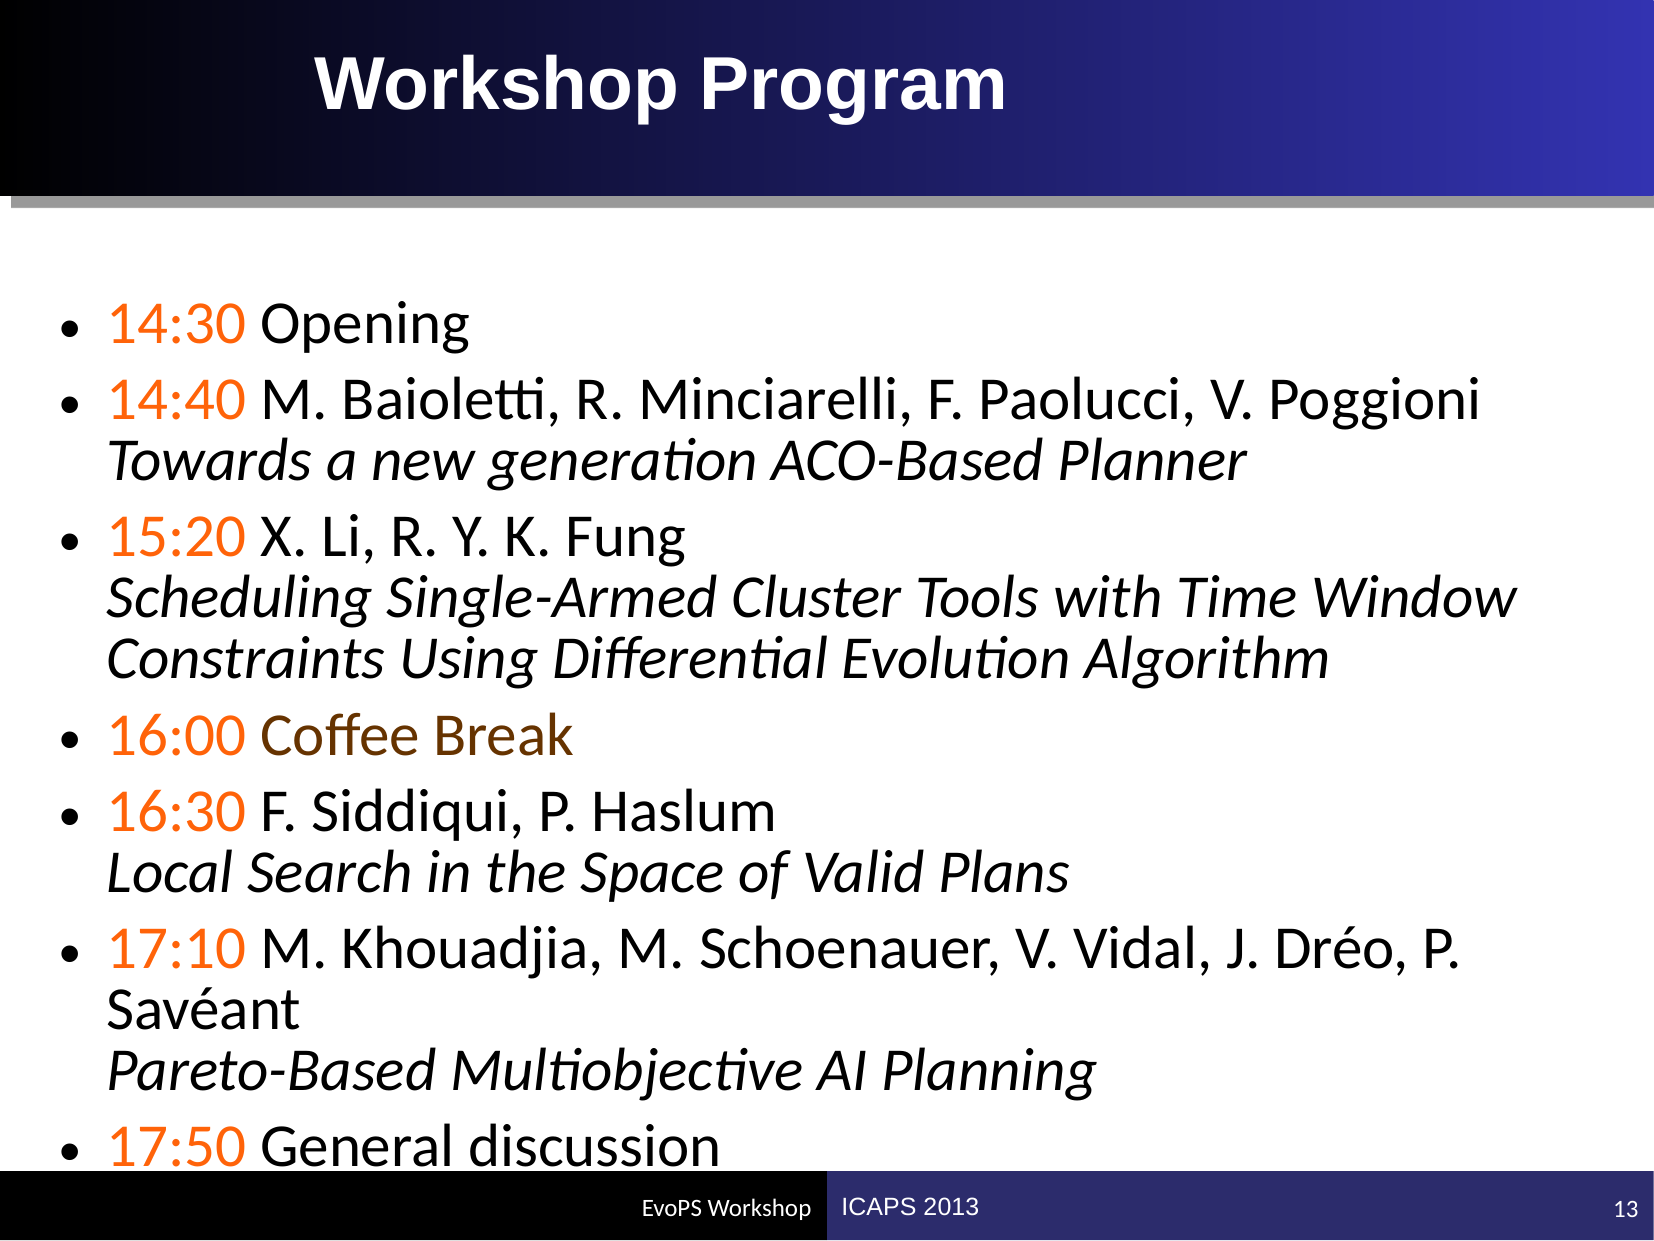

Workshop Program
# 14:30 Opening
14:40 M. Baioletti, R. Minciarelli, F. Paolucci, V. Poggioni Towards a new generation ACO-Based Planner
15:20 X. Li, R. Y. K. Fung
Scheduling Single-Armed Cluster Tools with Time Window Constraints Using Differential Evolution Algorithm
16:00 Coffee Break
16:30 F. Siddiqui, P. Haslum
Local Search in the Space of Valid Plans
17:10 M. Khouadjia, M. Schoenauer, V. Vidal, J. Dréo, P. Savéant
Pareto-Based Multiobjective AI Planning
17:50 General discussion
13